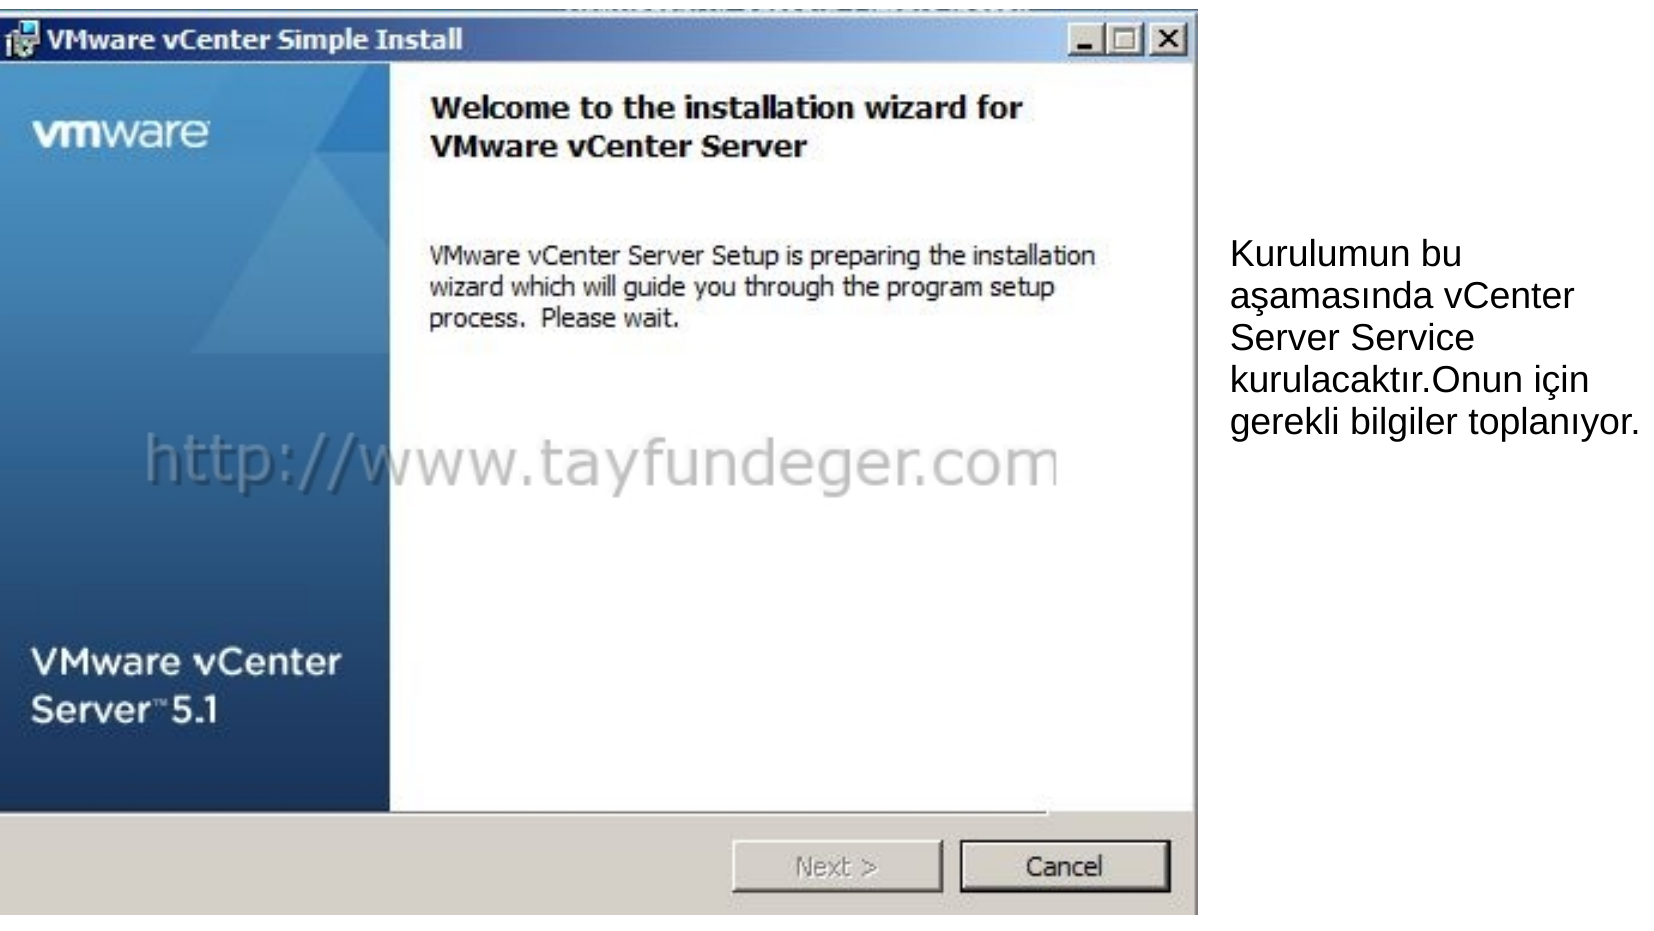

Kurulumun bu aşamasında vCenter Server Service kurulacaktır.Onun için gerekli bilgiler toplanıyor.